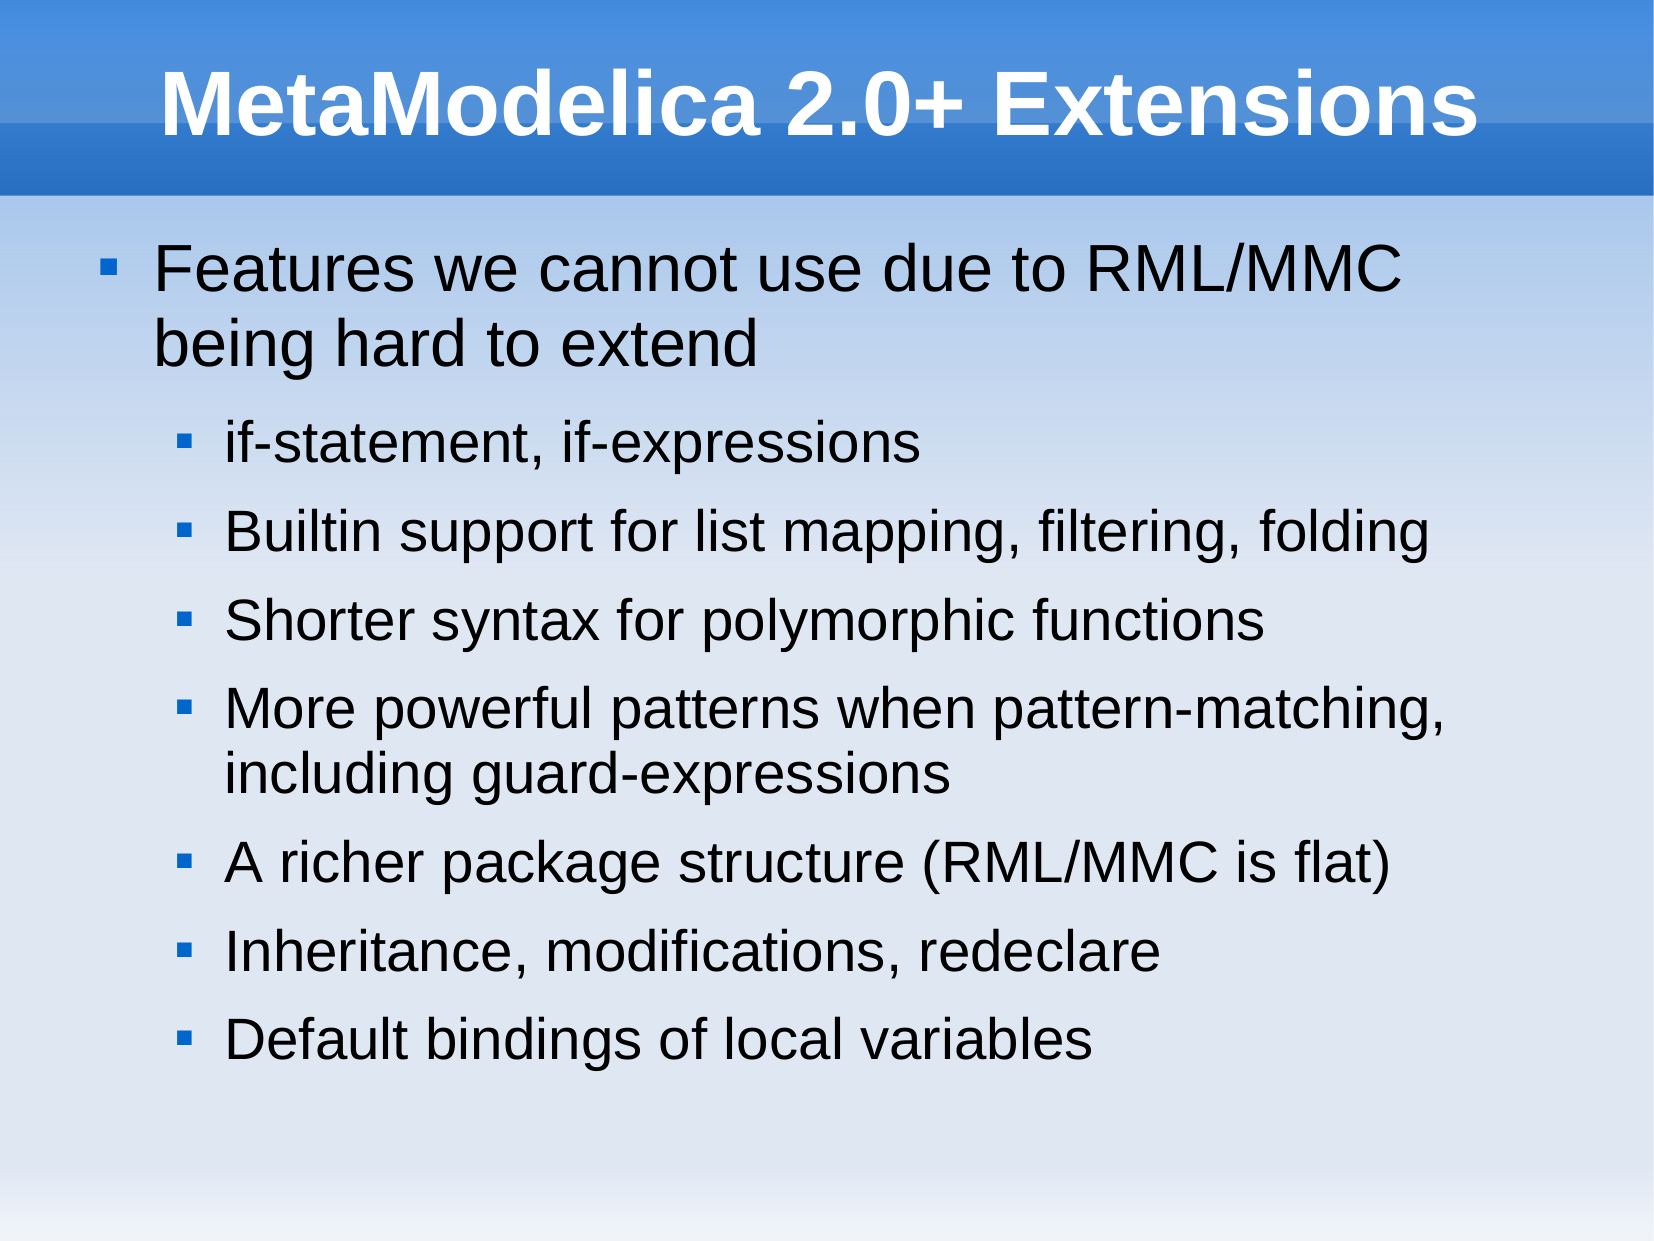

# MetaModelica 2.0+ Extensions
Features we cannot use due to RML/MMC being hard to extend
if-statement, if-expressions
Builtin support for list mapping, filtering, folding
Shorter syntax for polymorphic functions
More powerful patterns when pattern-matching, including guard-expressions
A richer package structure (RML/MMC is flat)
Inheritance, modifications, redeclare
Default bindings of local variables